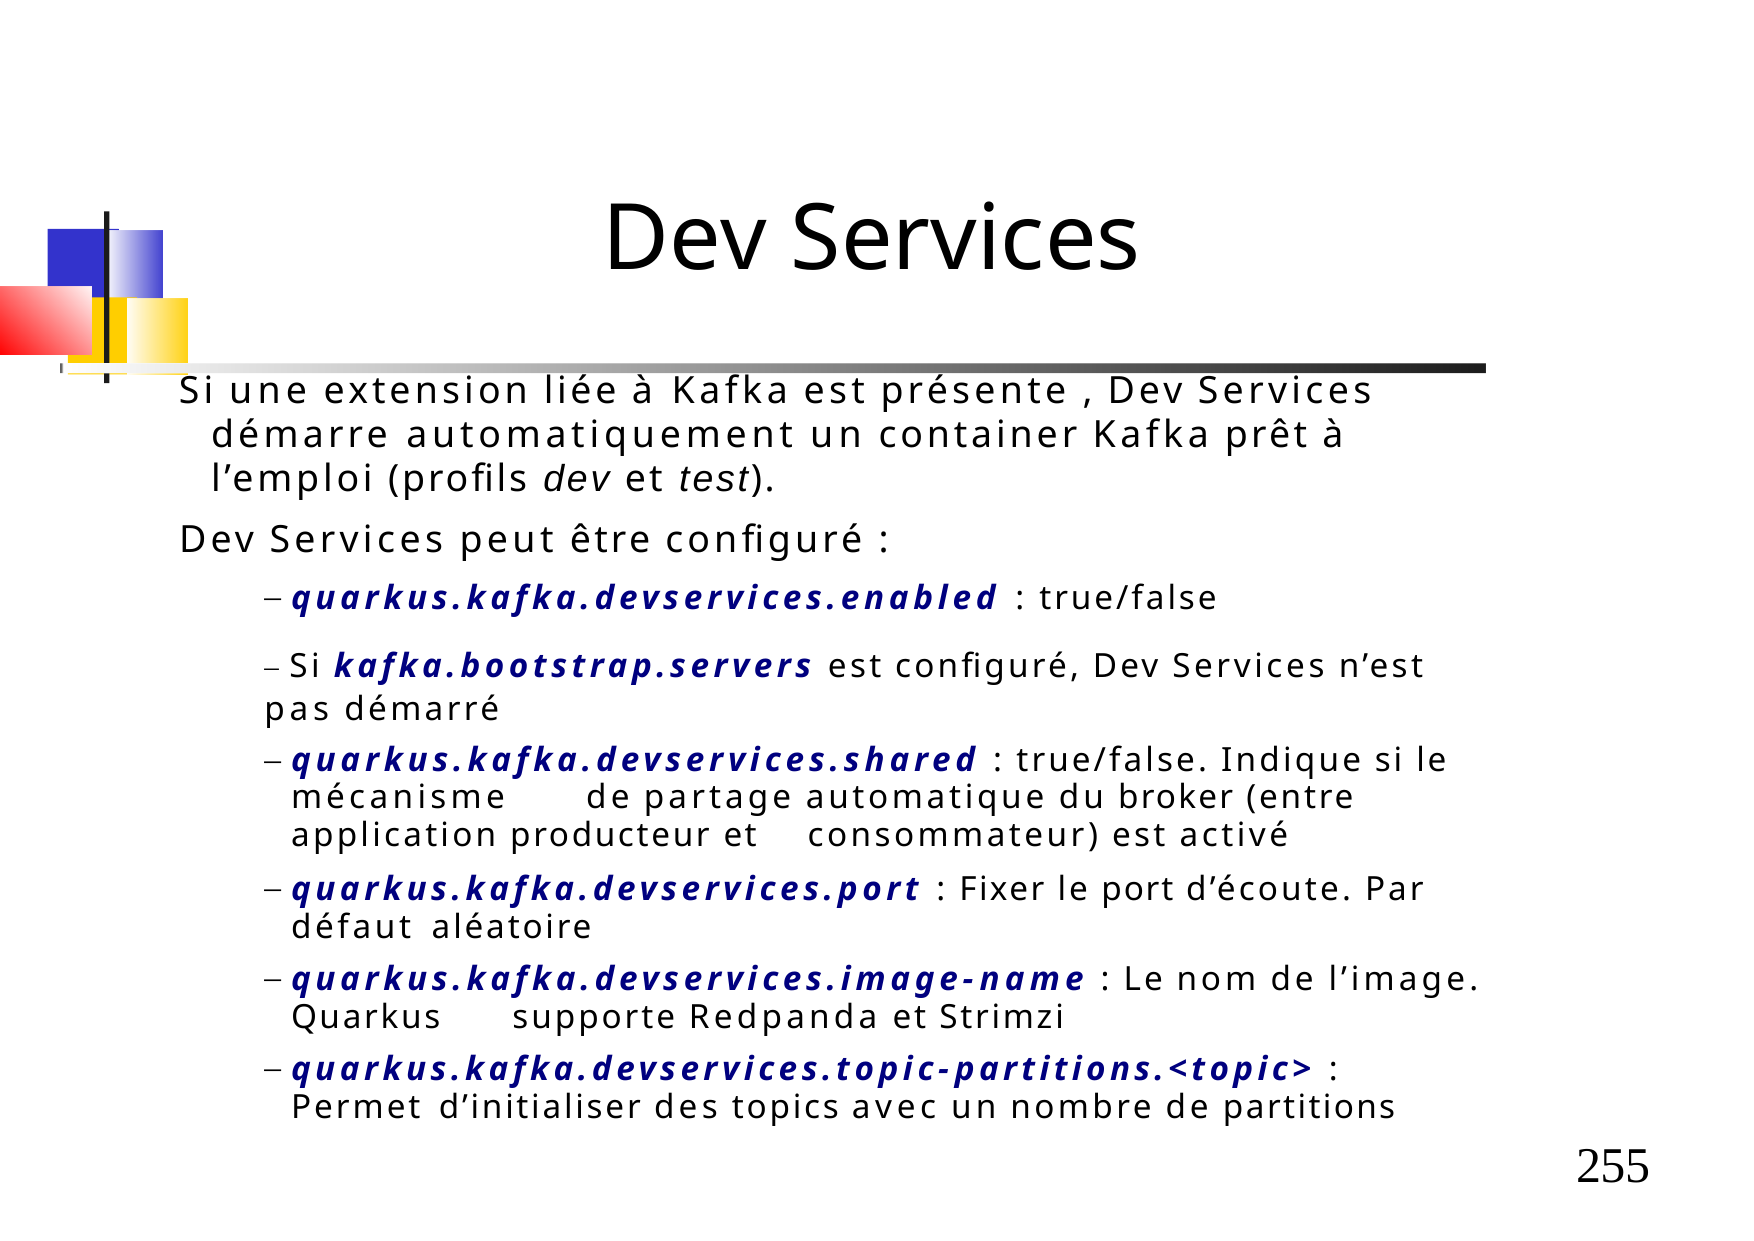

# Dev Services
Si une extension liée à Kafka est présente , Dev Services démarre automatiquement un container Kafka prêt à l’emploi (profils dev et test).
Dev Services peut être configuré :
quarkus.kafka.devservices.enabled : true/false
– Si kafka.bootstrap.servers est configuré, Dev Services n’est pas démarré
quarkus.kafka.devservices.shared : true/false. Indique si le mécanisme 	de partage automatique du broker (entre application producteur et 	consommateur) est activé
quarkus.kafka.devservices.port : Fixer le port d’écoute. Par défaut 	aléatoire
quarkus.kafka.devservices.image-name : Le nom de l’image. Quarkus 	supporte Redpanda et Strimzi
quarkus.kafka.devservices.topic-partitions.<topic> : Permet 	d’initialiser des topics avec un nombre de partitions
255